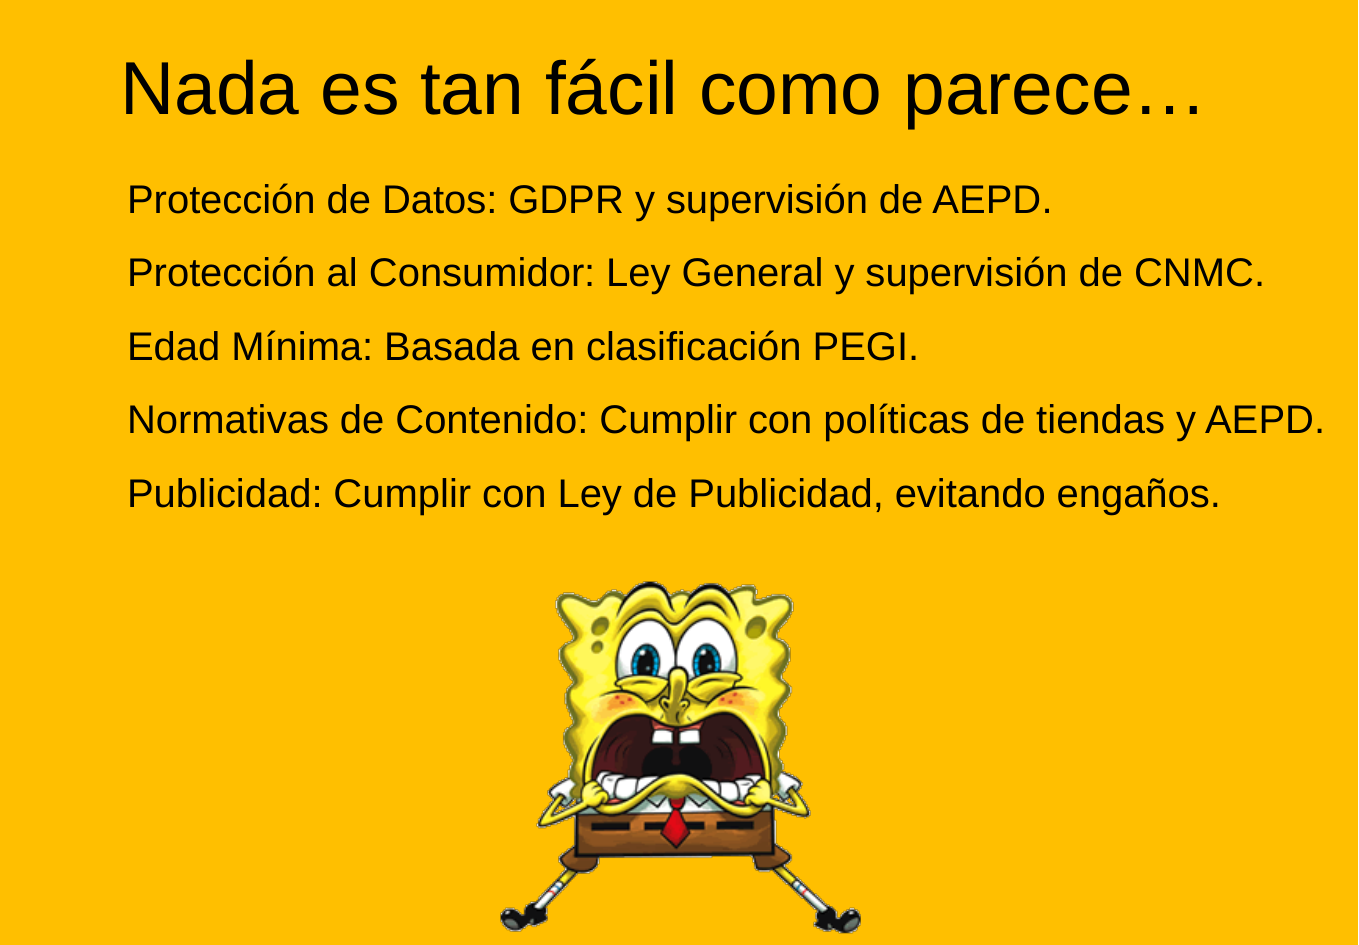

# Nada es tan fácil como parece…
Protección de Datos: GDPR y supervisión de AEPD.
Protección al Consumidor: Ley General y supervisión de CNMC.
Edad Mínima: Basada en clasificación PEGI.
Normativas de Contenido: Cumplir con políticas de tiendas y AEPD.
Publicidad: Cumplir con Ley de Publicidad, evitando engaños.